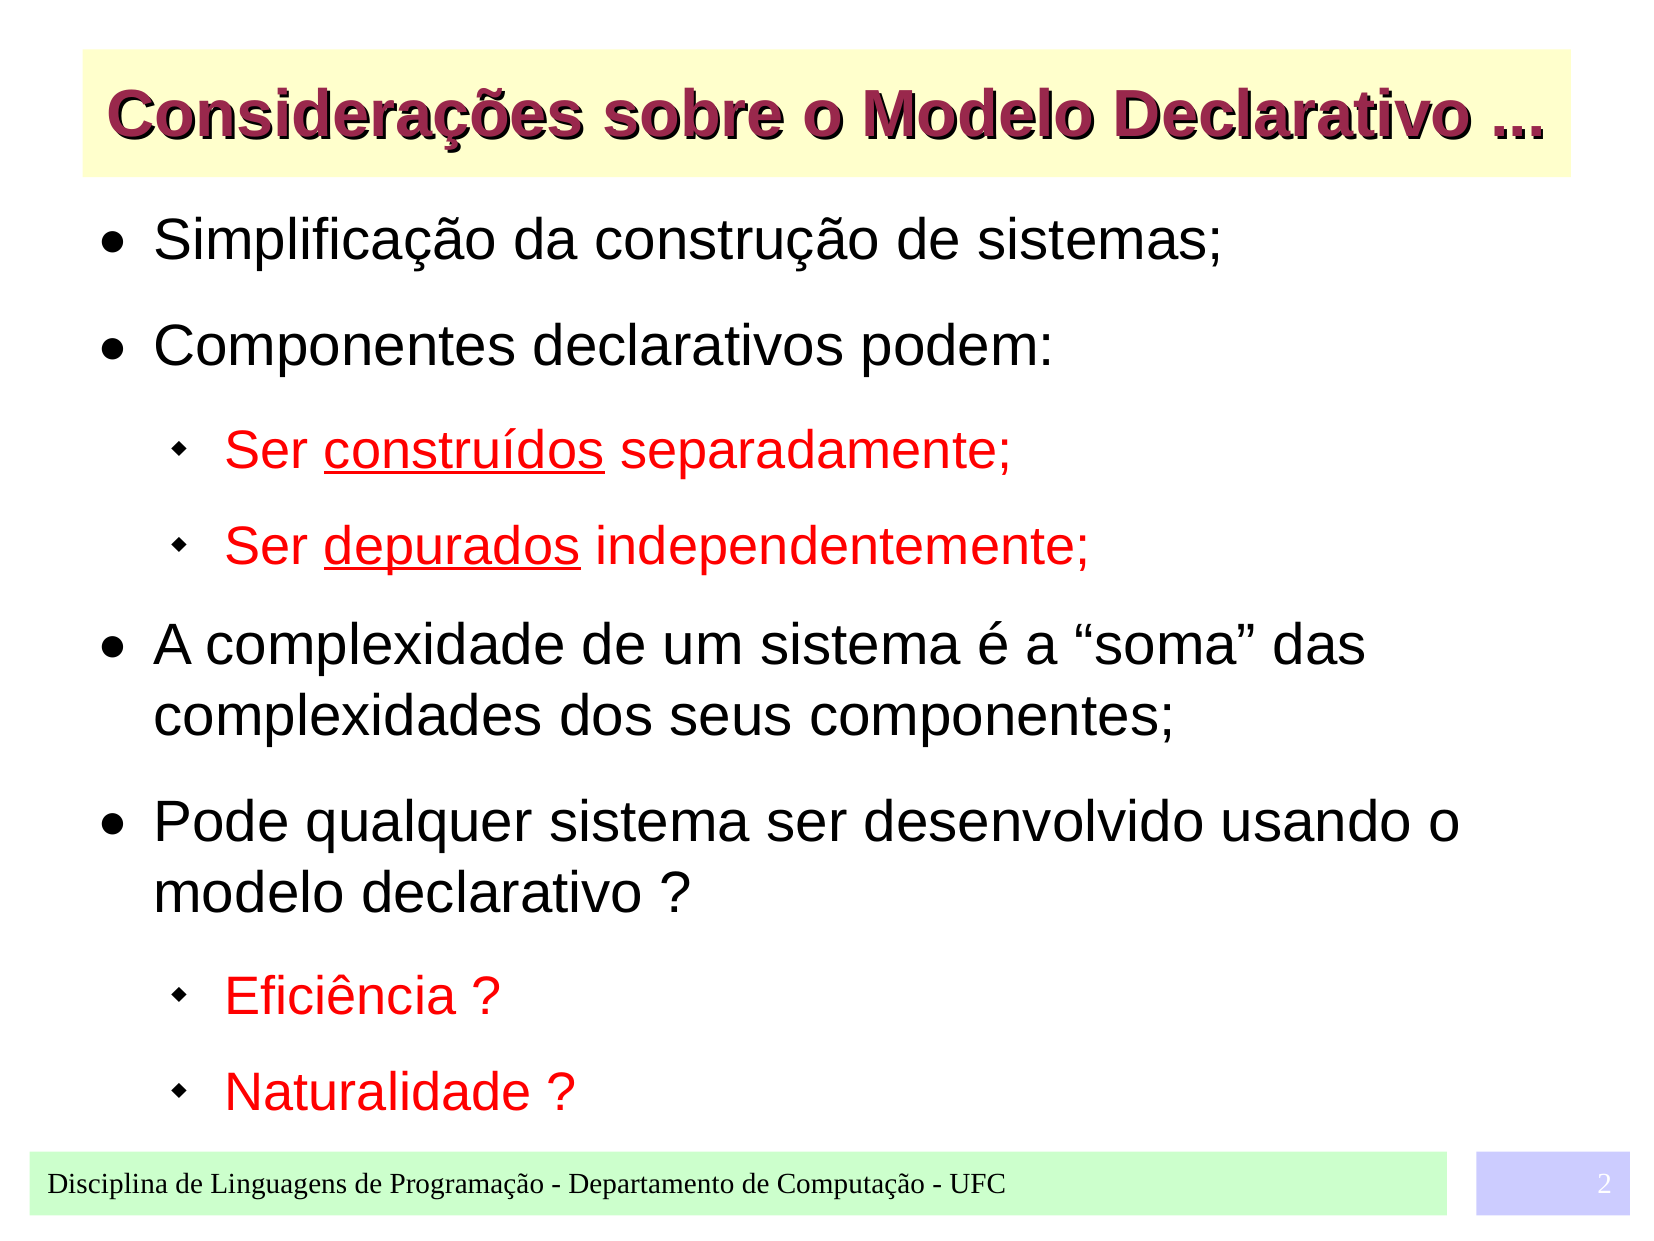

# Considerações sobre o Modelo Declarativo ...
Simplificação da construção de sistemas;
Componentes declarativos podem:
Ser construídos separadamente;
Ser depurados independentemente;
A complexidade de um sistema é a “soma” das complexidades dos seus componentes;
Pode qualquer sistema ser desenvolvido usando o modelo declarativo ?
Eficiência ?
Naturalidade ?
Disciplina de Linguagens de Programação - Departamento de Computação - UFC
2